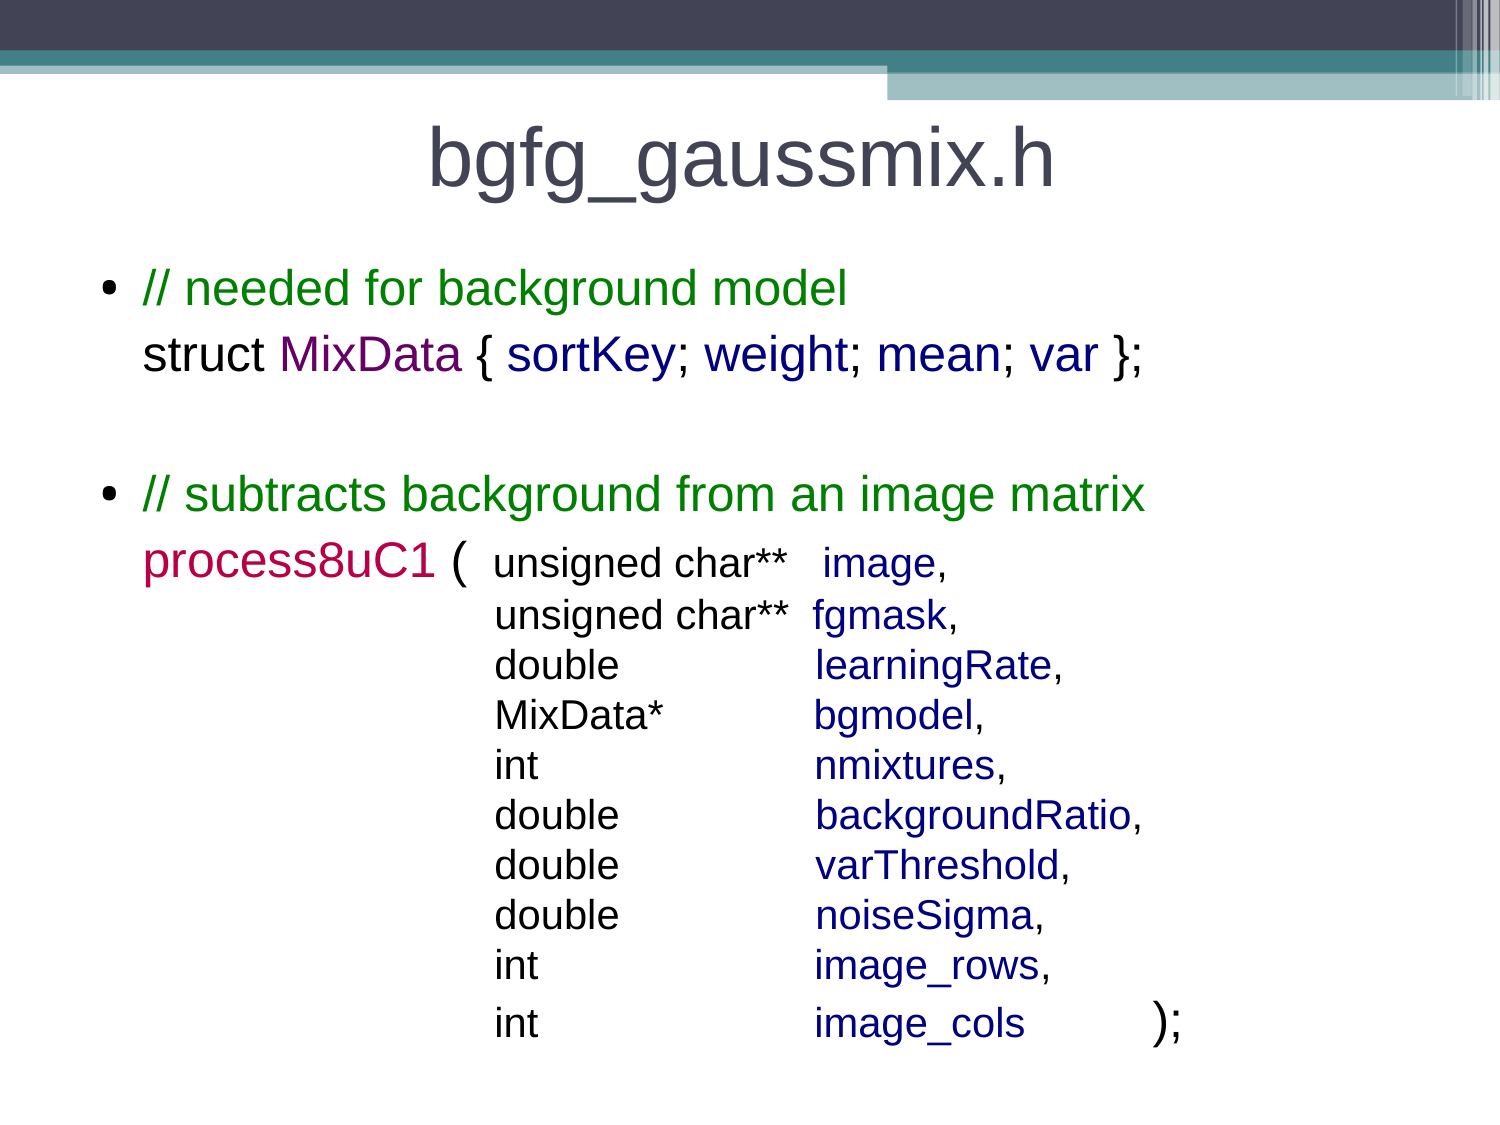

# bgfg_gaussmix.h
// needed for background model
struct MixData { sortKey; weight; mean; var };
// subtracts background from an image matrix
process8uC1 ( unsigned char** image,
 unsigned char** fgmask,
 double learningRate,
 MixData* bgmodel,
 int nmixtures,
 double backgroundRatio,
 double varThreshold,
 double noiseSigma,
 int image_rows,
 int image_cols );